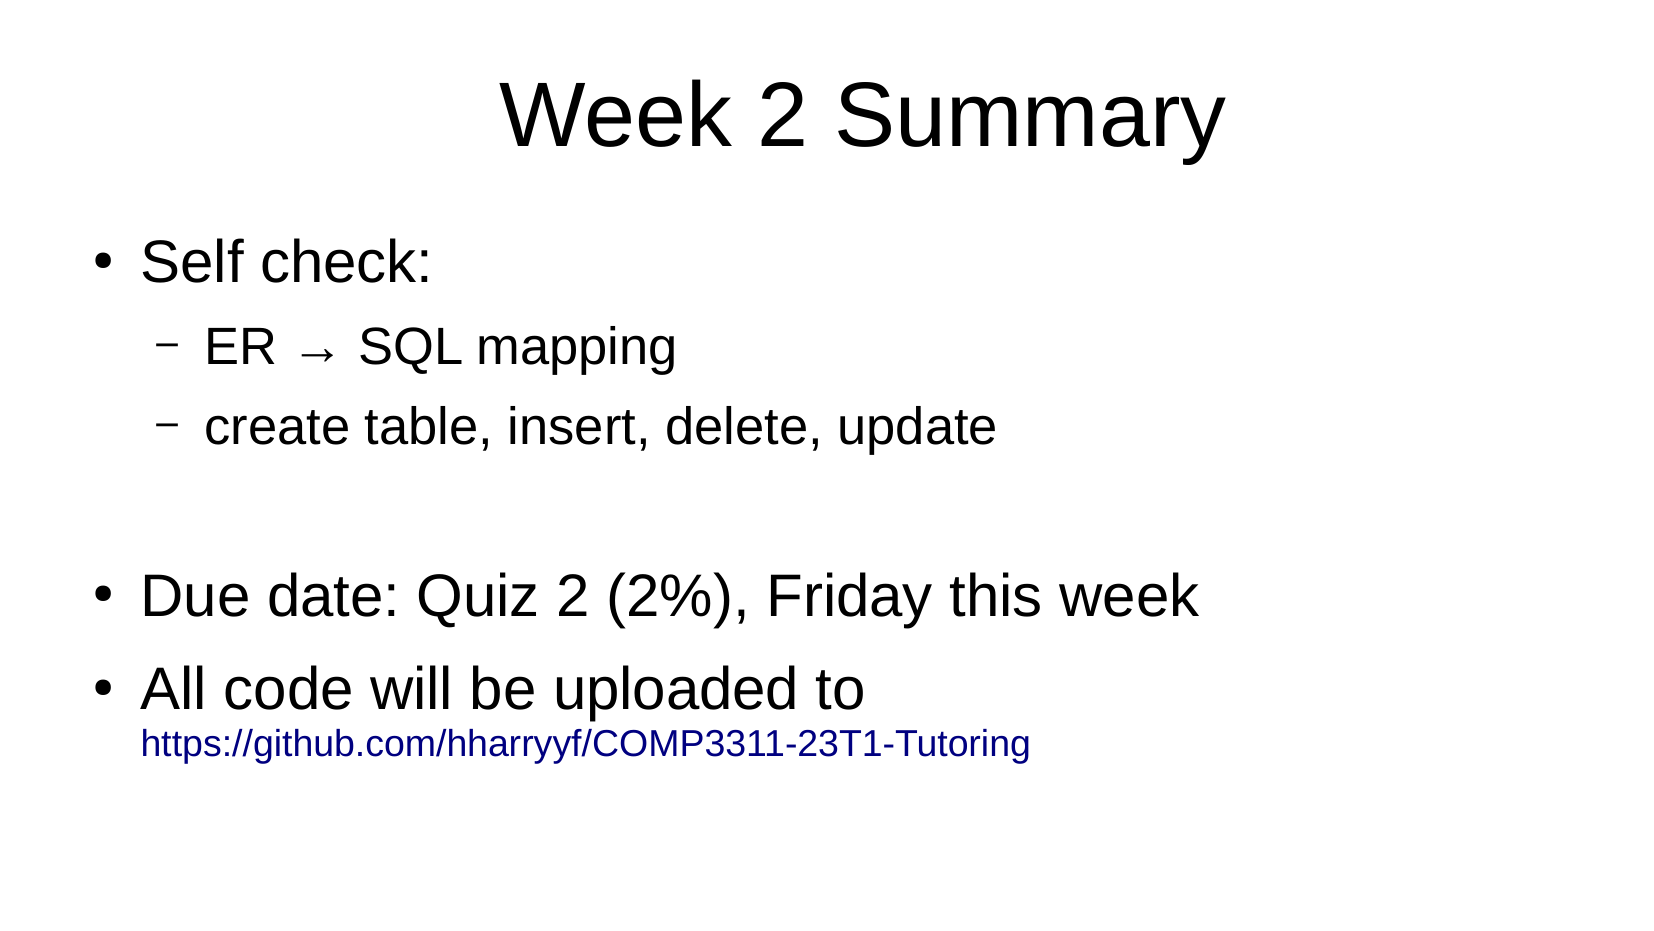

# Week 2 Summary
Self check:
ER → SQL mapping
create table, insert, delete, update
Due date: Quiz 2 (2%), Friday this week
All code will be uploaded to https://github.com/hharryyf/COMP3311-23T1-Tutoring